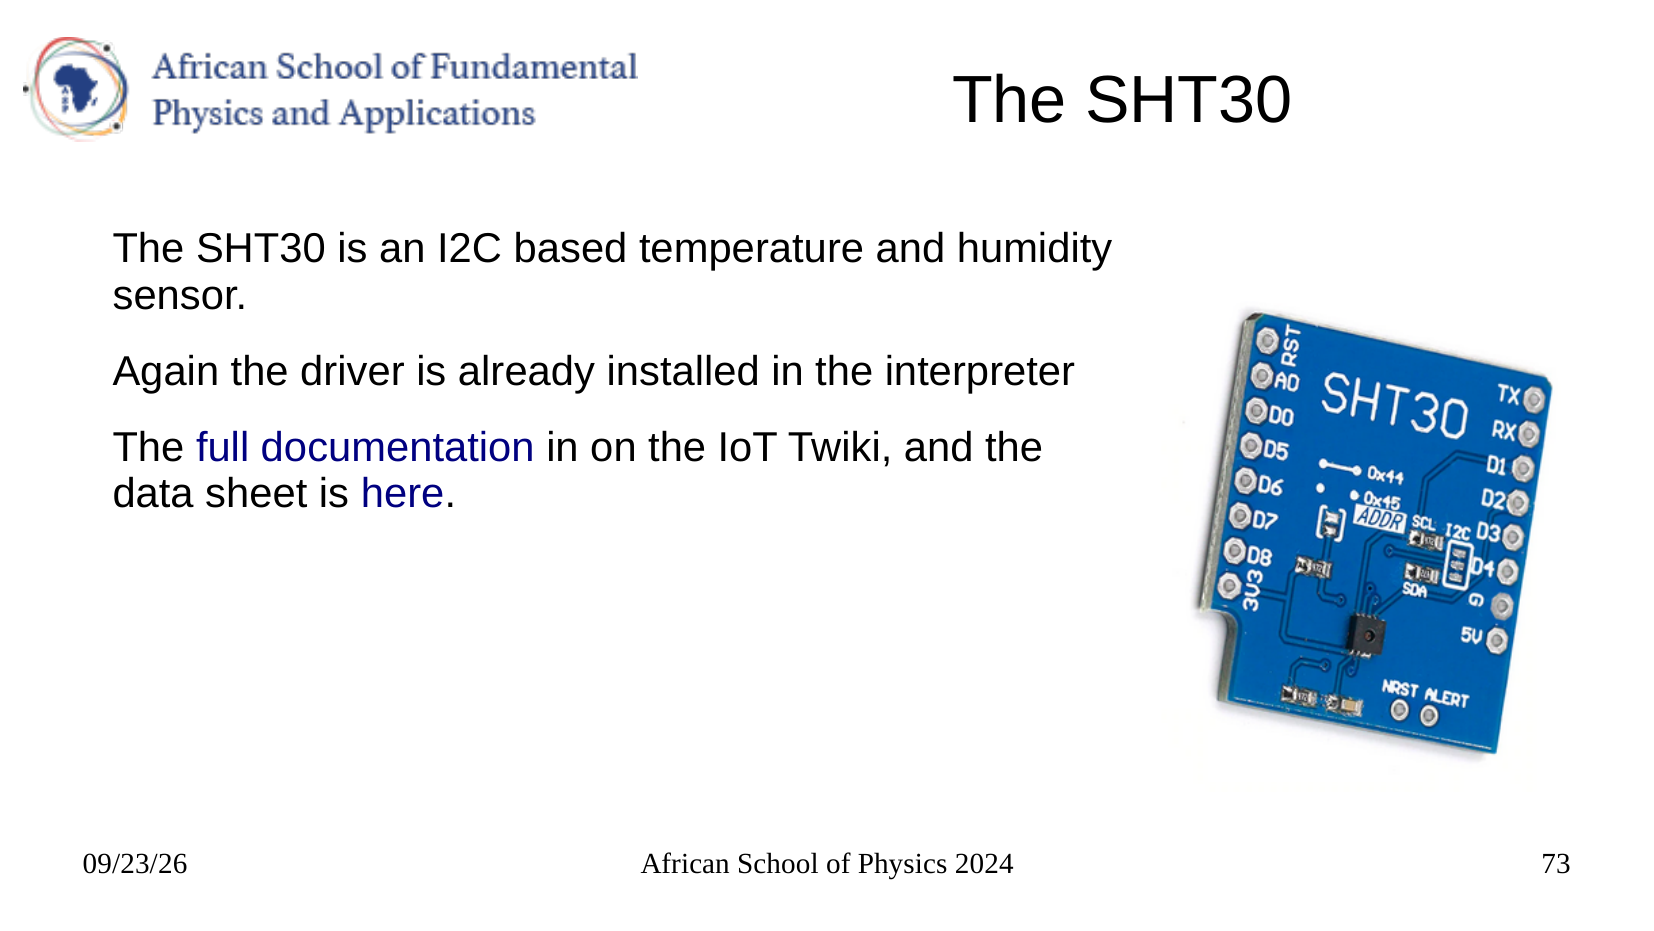

# The SHT30
The SHT30 is an I2C based temperature and humidity sensor.
Again the driver is already installed in the interpreter
The full documentation in on the IoT Twiki, and the
data sheet is here.
African School of Physics 2024
73